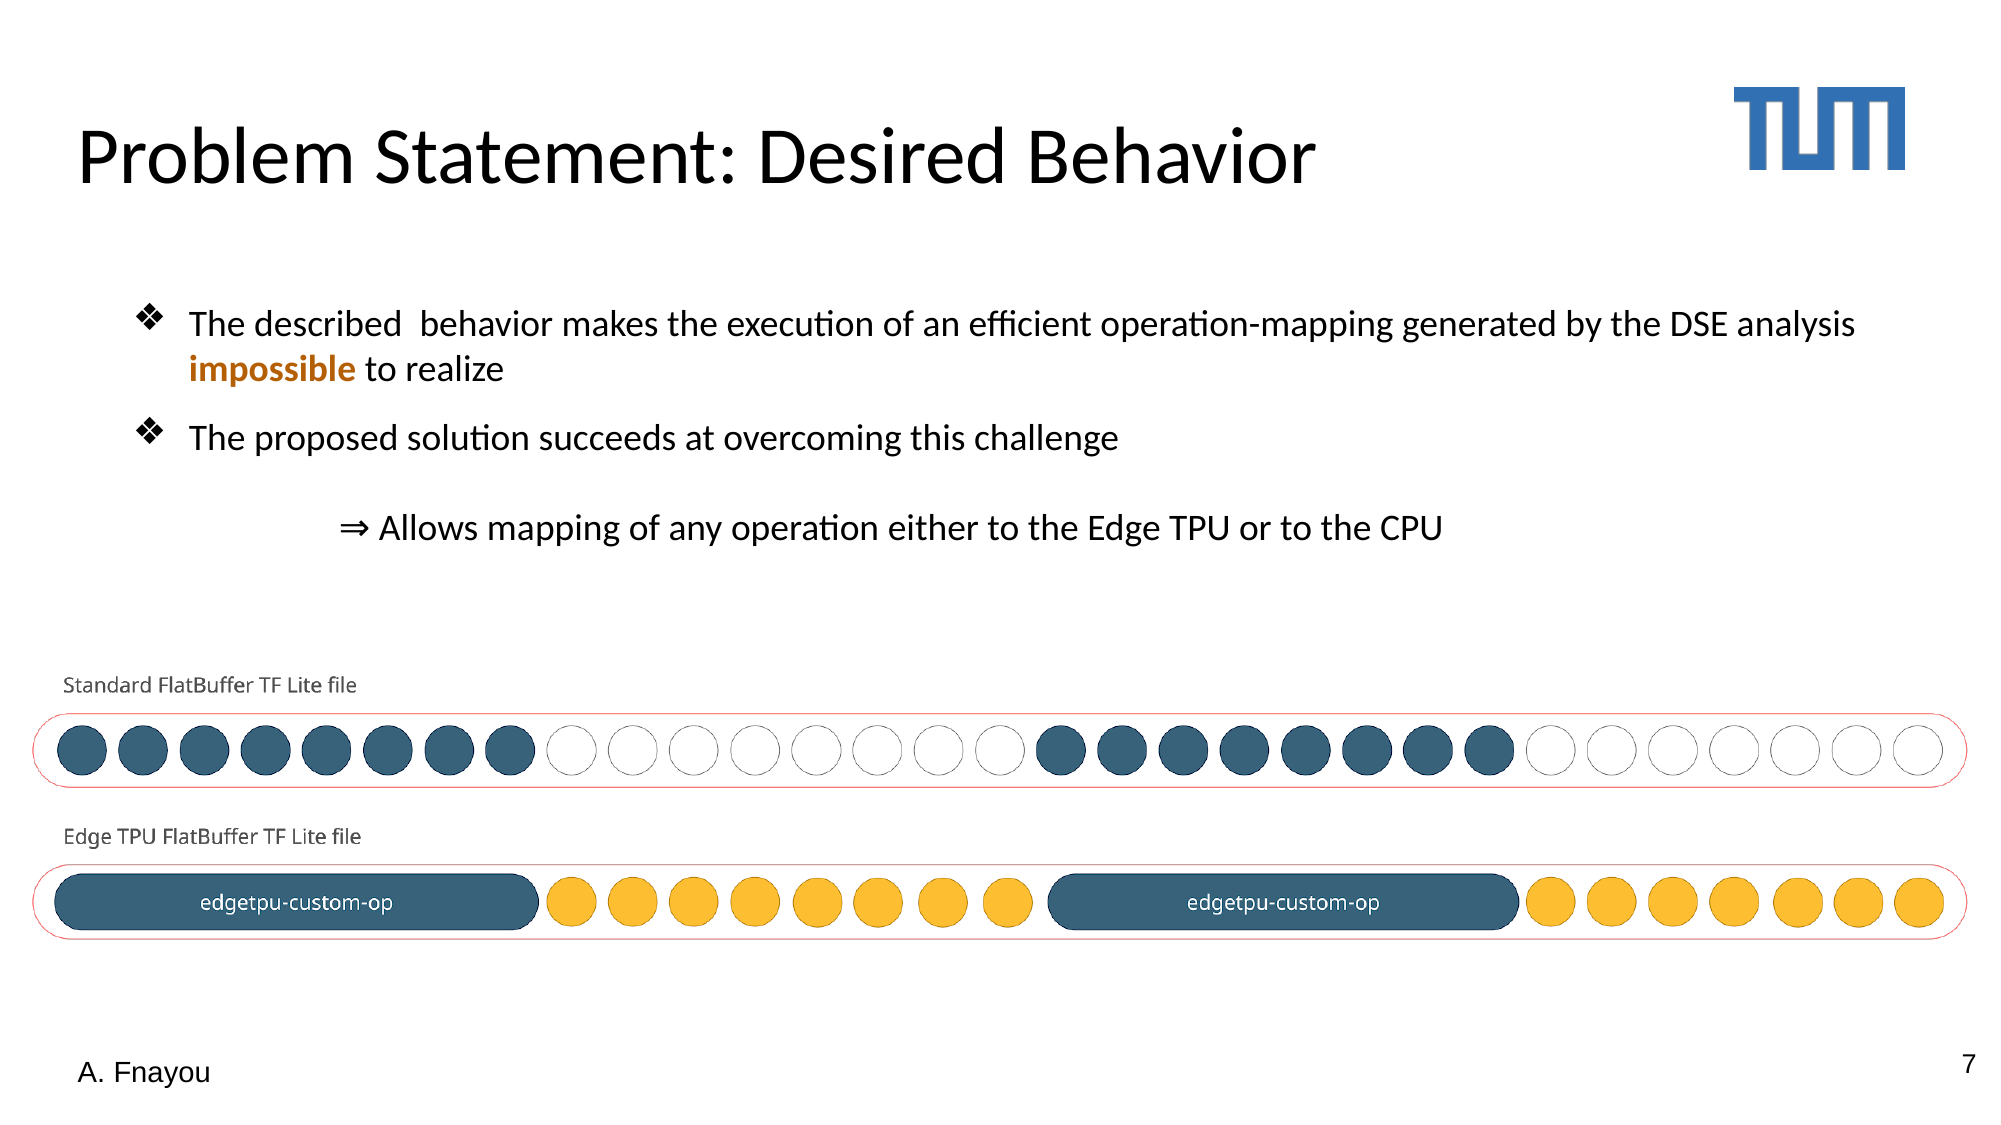

Problem Statement: Desired Behavior
The described behavior makes the execution of an efficient operation-mapping generated by the DSE analysis impossible to realize
The proposed solution succeeds at overcoming this challenge
⇒ Allows mapping of any operation either to the Edge TPU or to the CPU
A. Fnayou